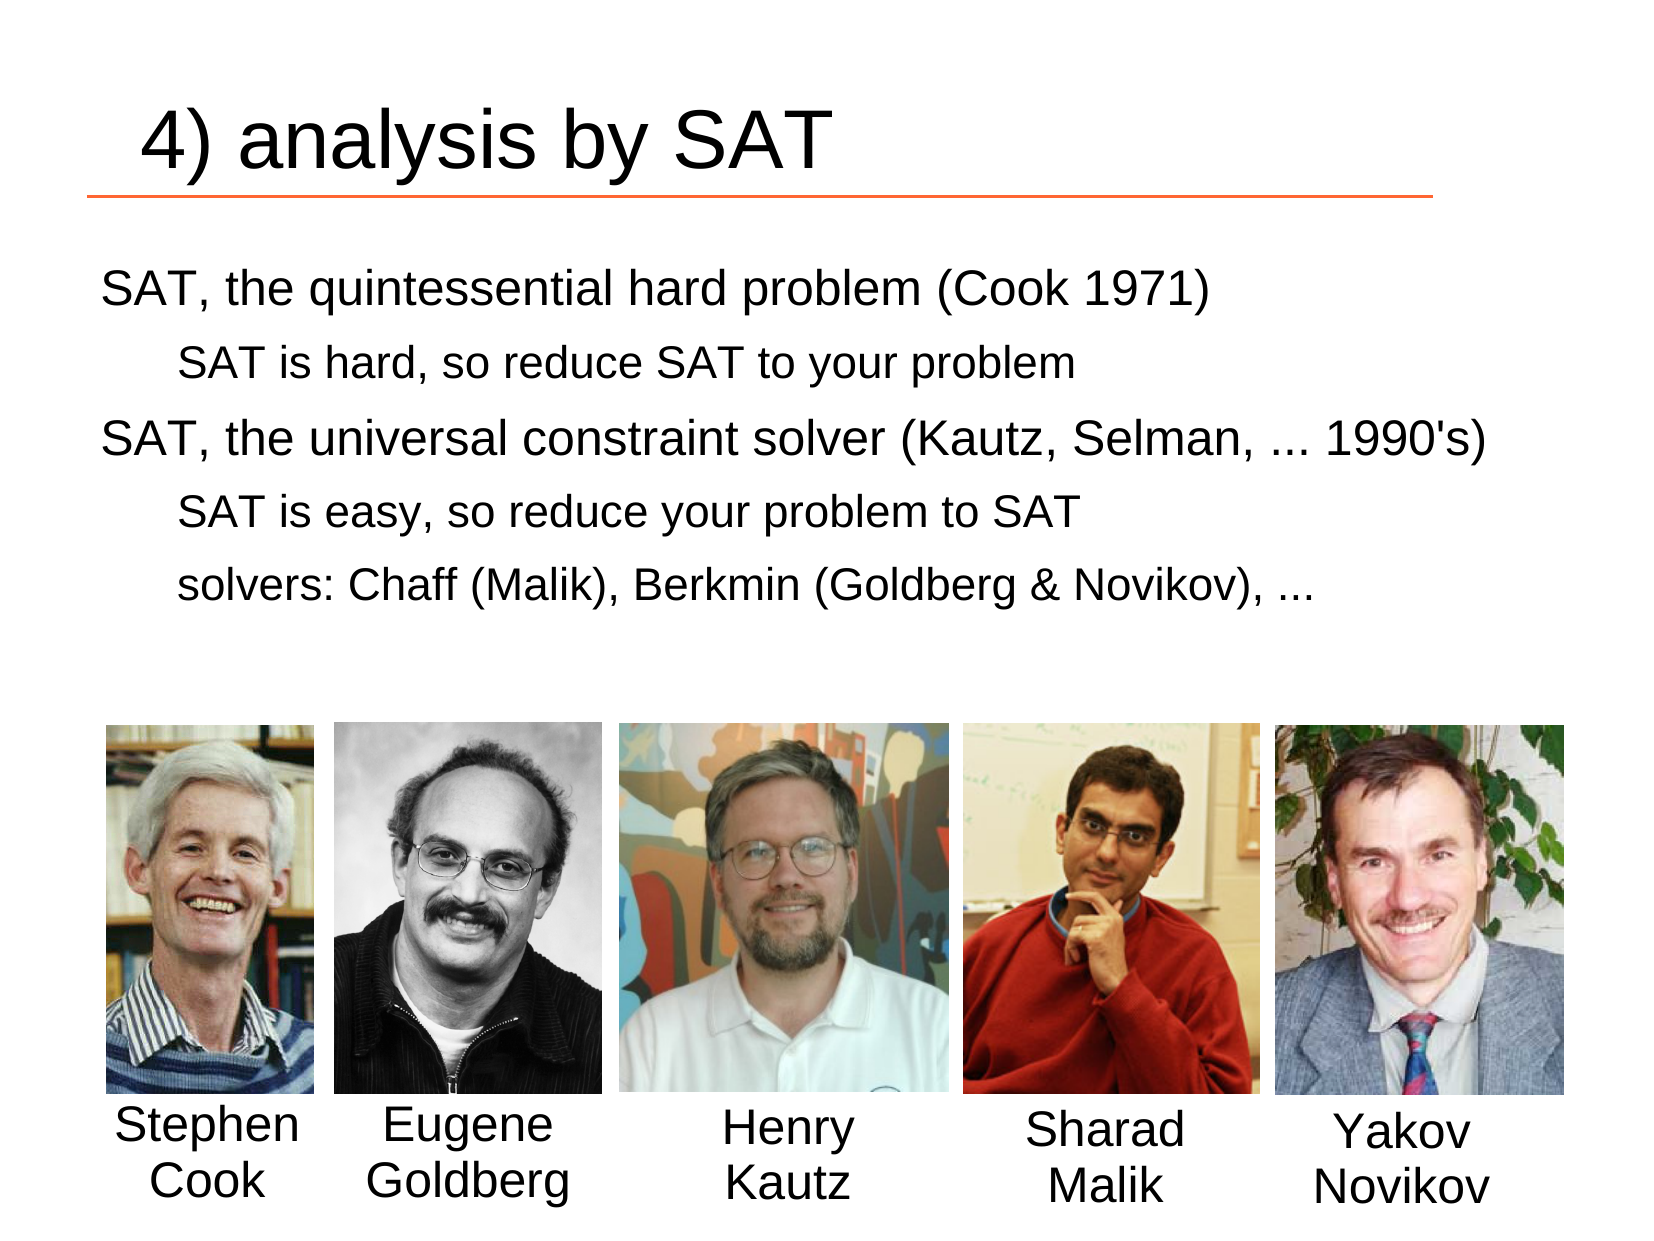

# 4) analysis by SAT
SAT, the quintessential hard problem (Cook 1971)
SAT is hard, so reduce SAT to your problem
SAT, the universal constraint solver (Kautz, Selman, ... 1990's)
SAT is easy, so reduce your problem to SAT
solvers: Chaff (Malik), Berkmin (Goldberg & Novikov), ...
Yakov
Novikov
Stephen Cook
Eugene Goldberg
Henry Kautz
Sharad Malik